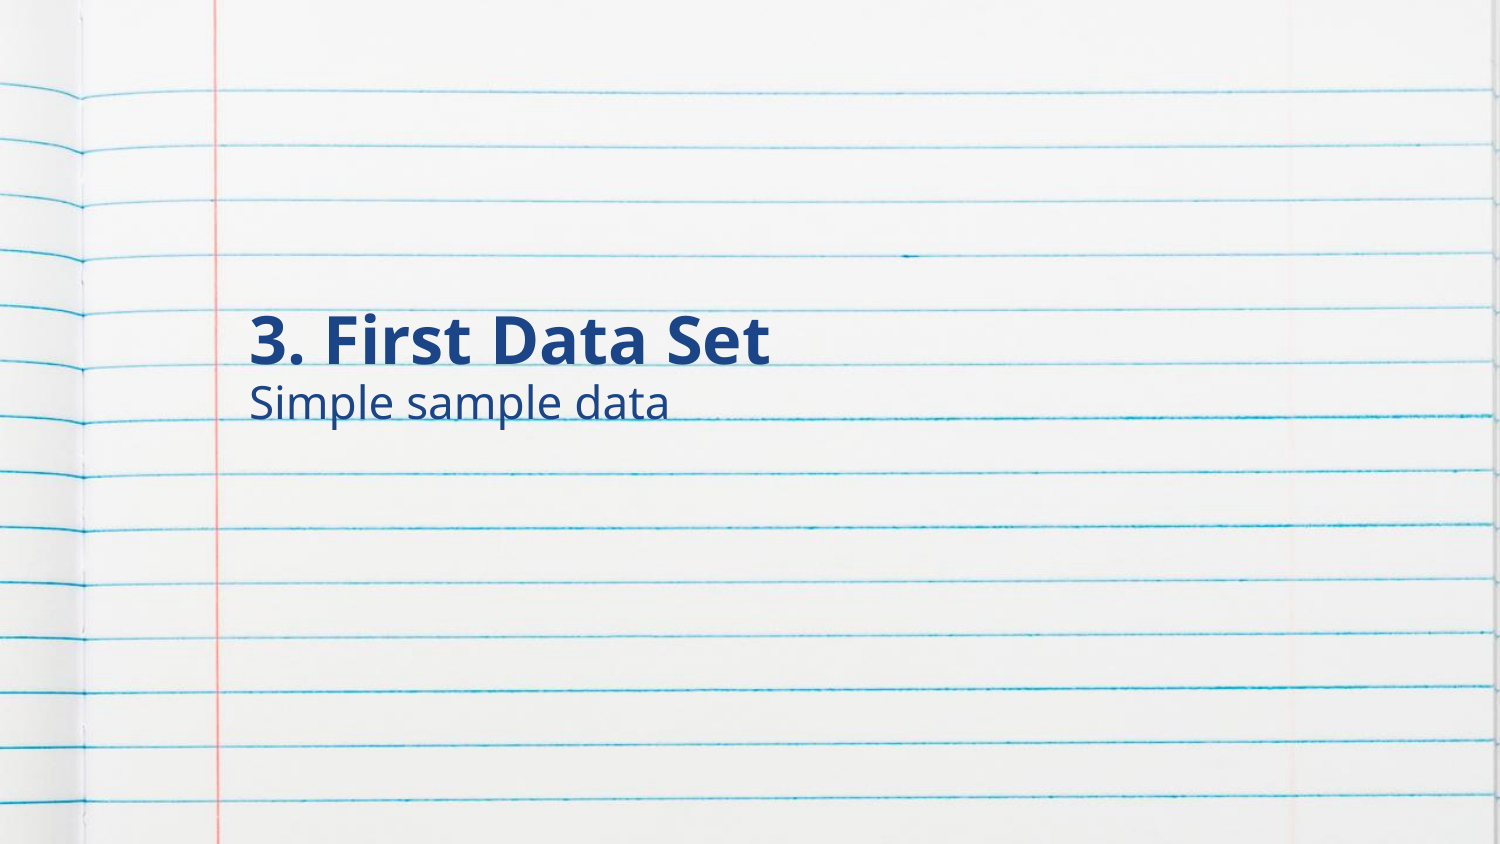

# 3. First Data Set
Simple sample data